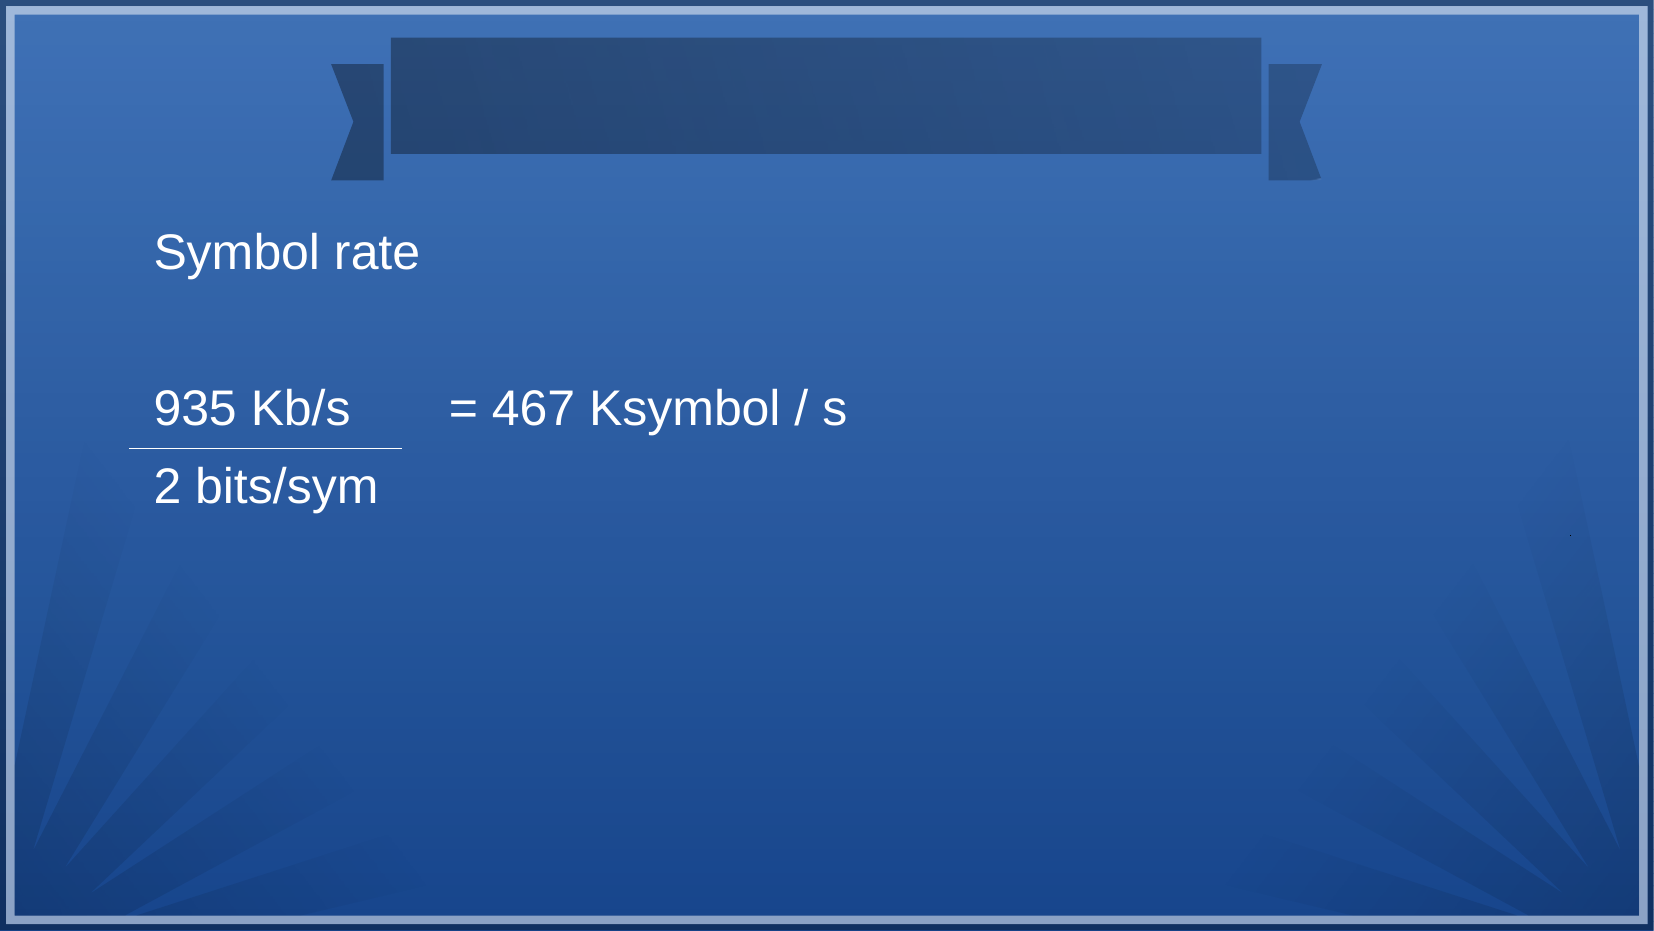

# Symbol rate
935 Kb/s 		= 467 Ksymbol / s
2 bits/sym